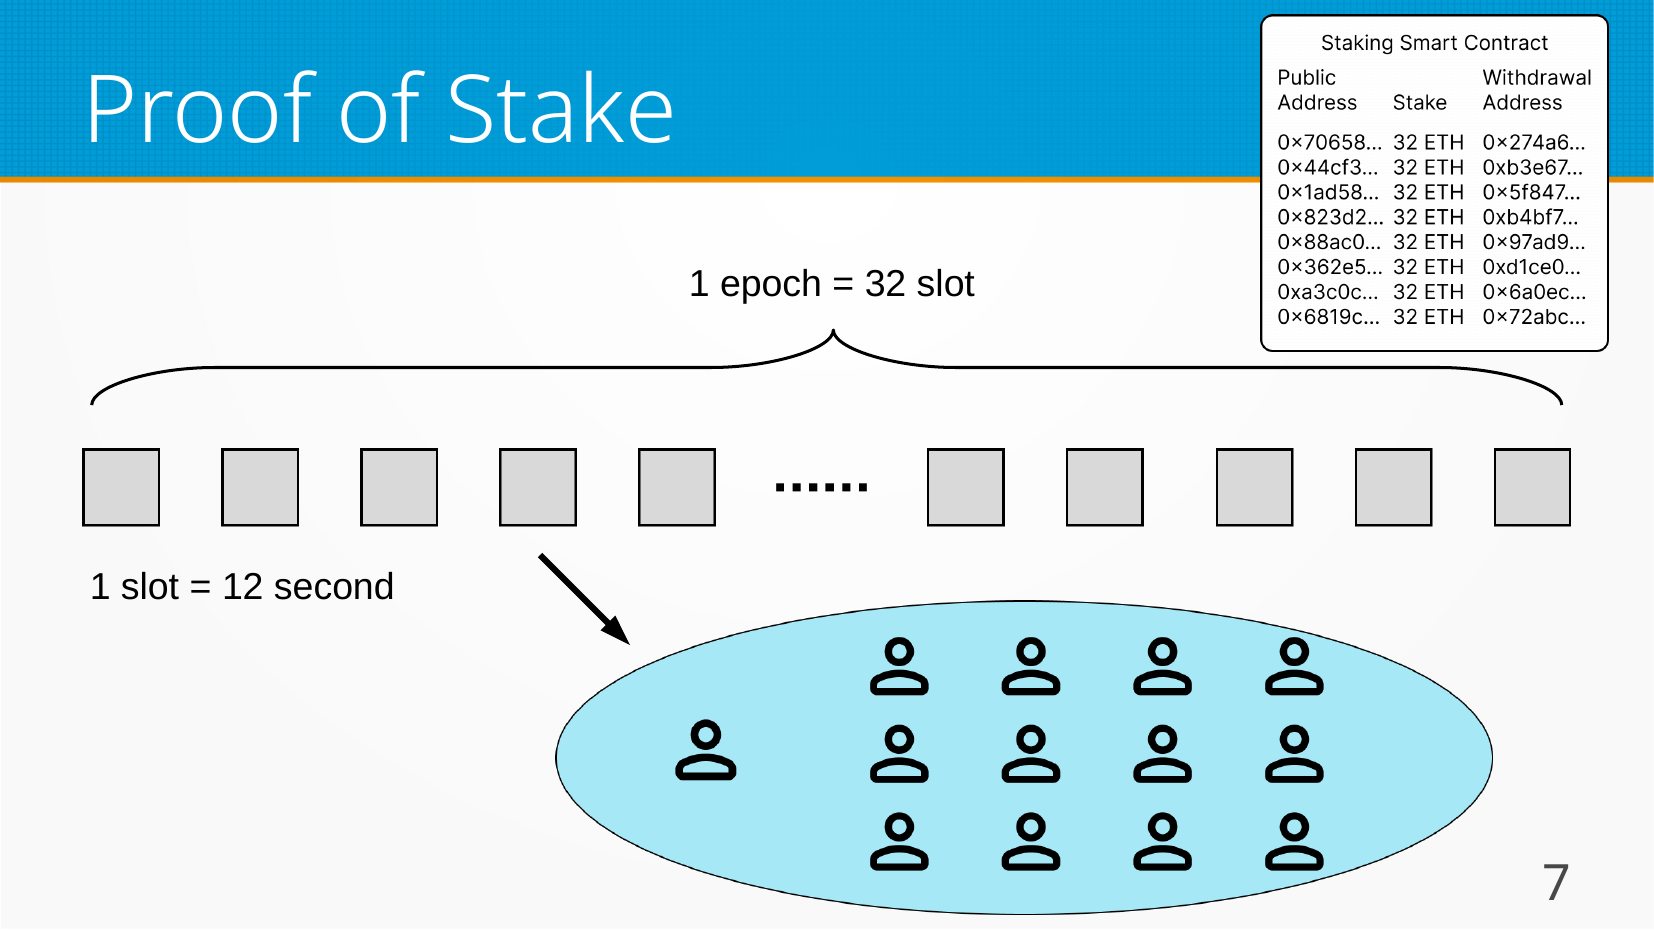

# Proof of Stake
1 epoch = 32 slot
1 slot = 12 second
7